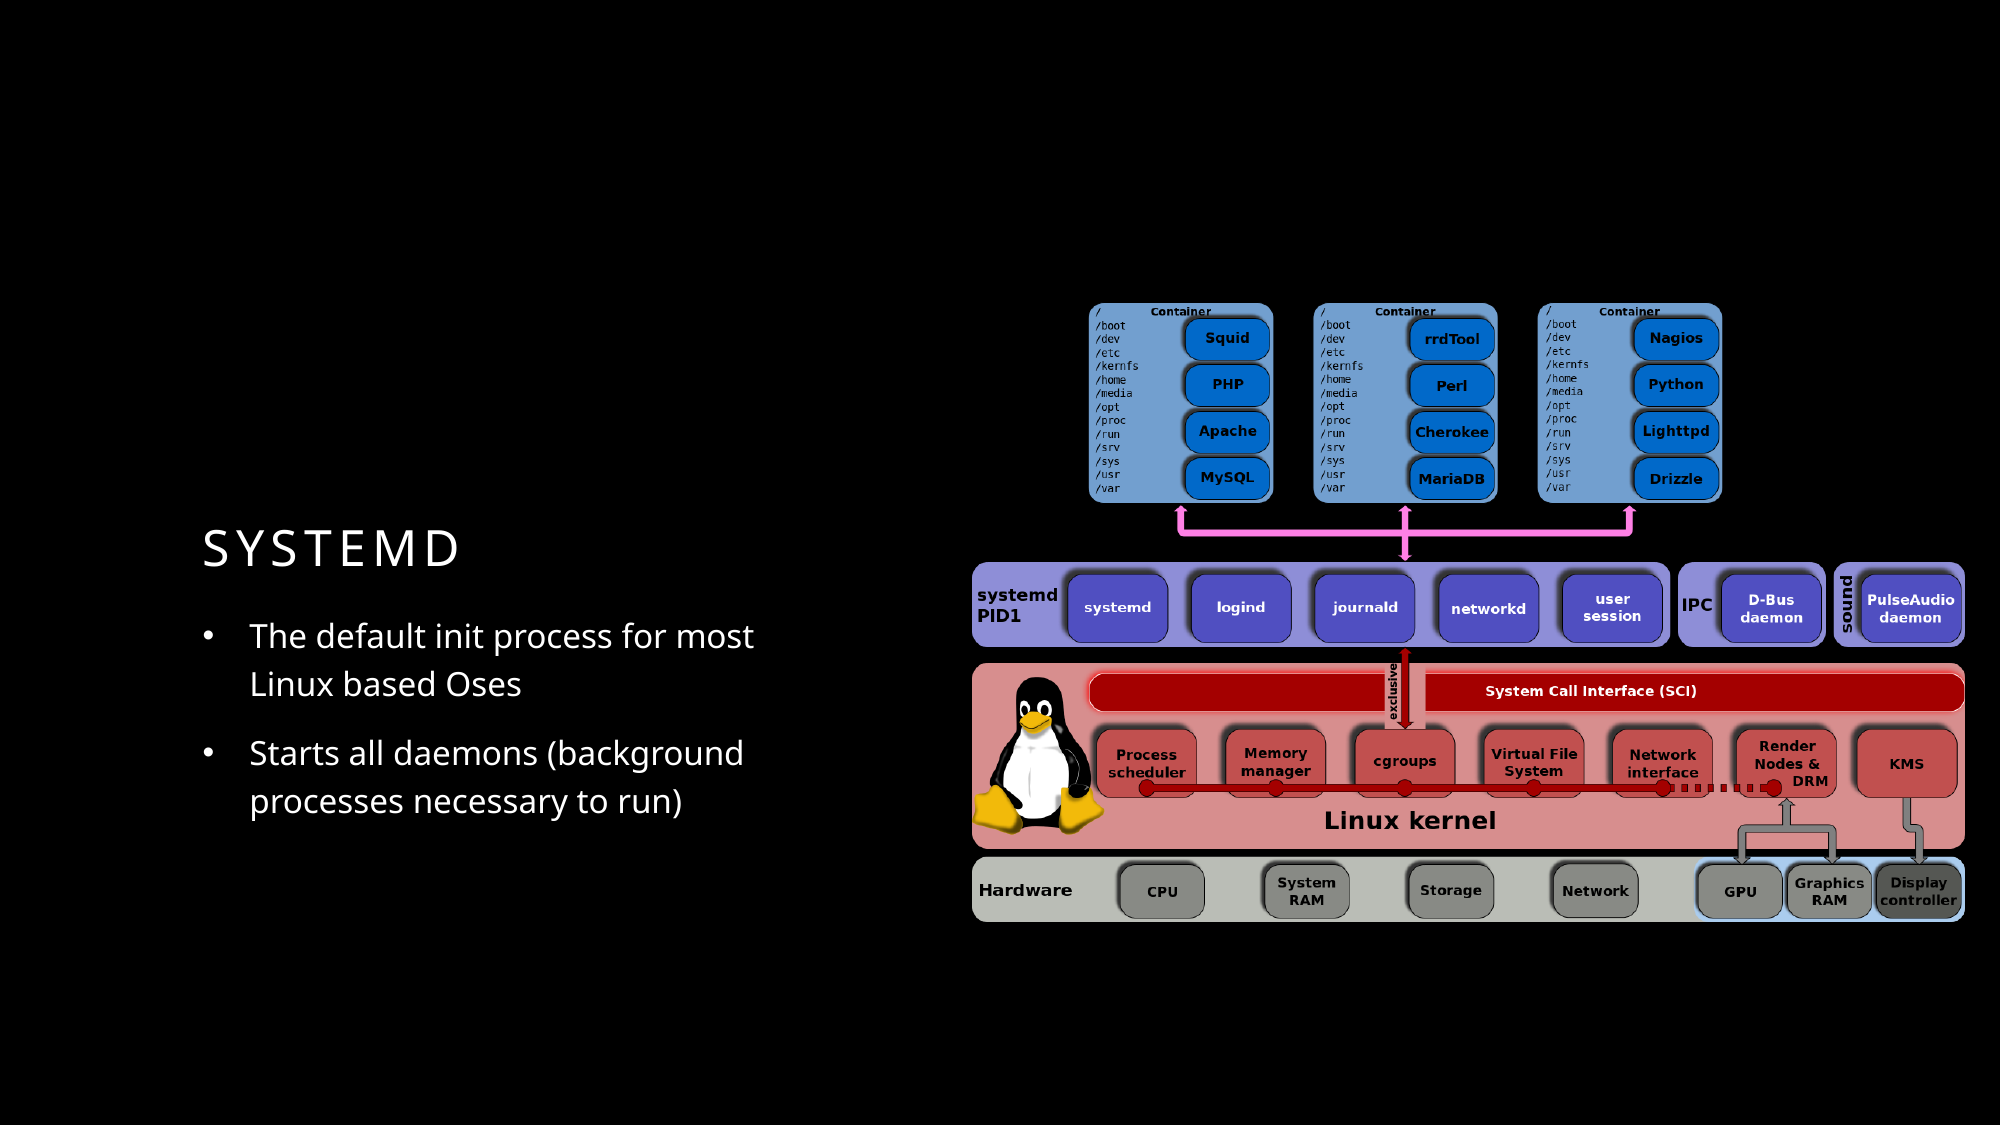

Systemd
# The default init process for most Linux based Oses
Starts all daemons (background processes necessary to run)